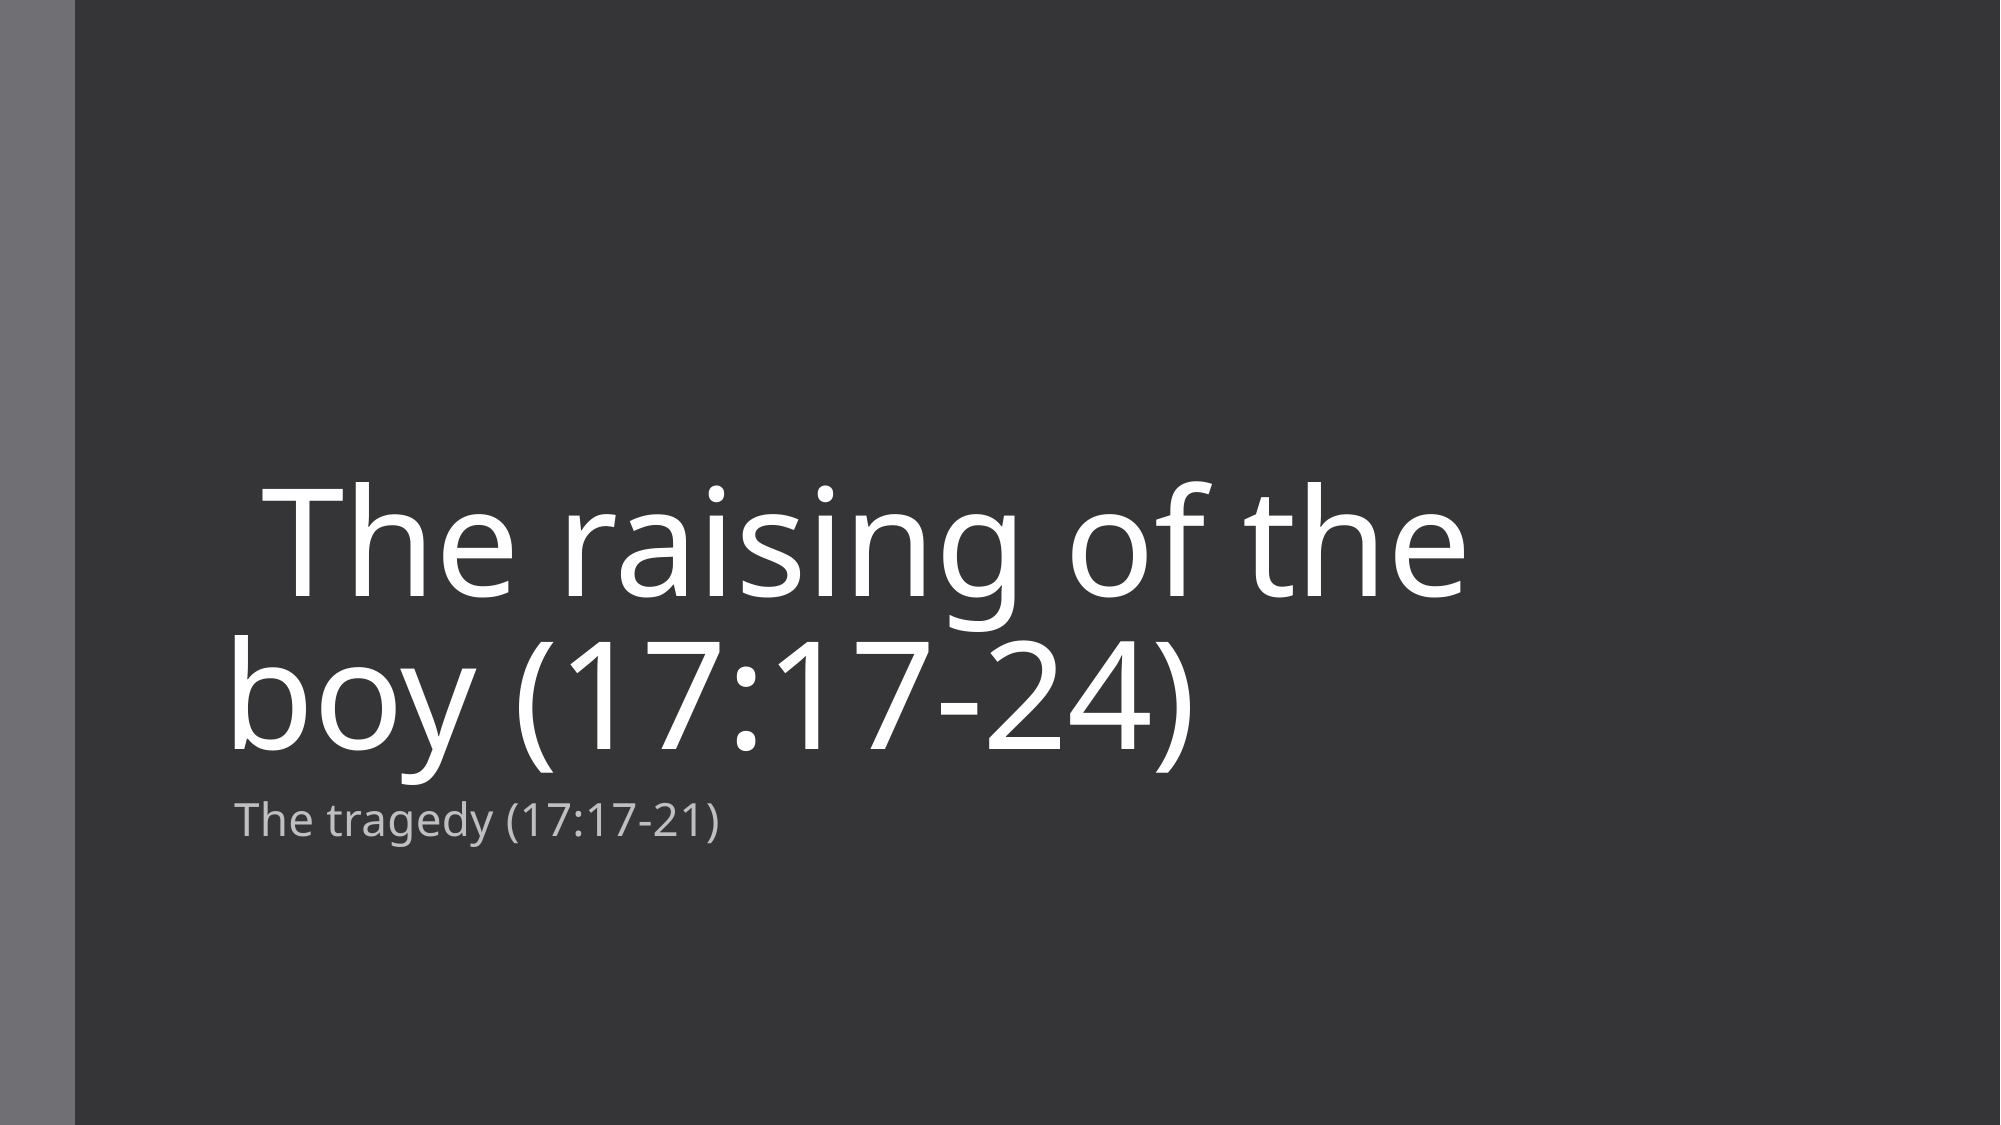

# The raising of the boy (17:17-24)
 The tragedy (17:17-21)